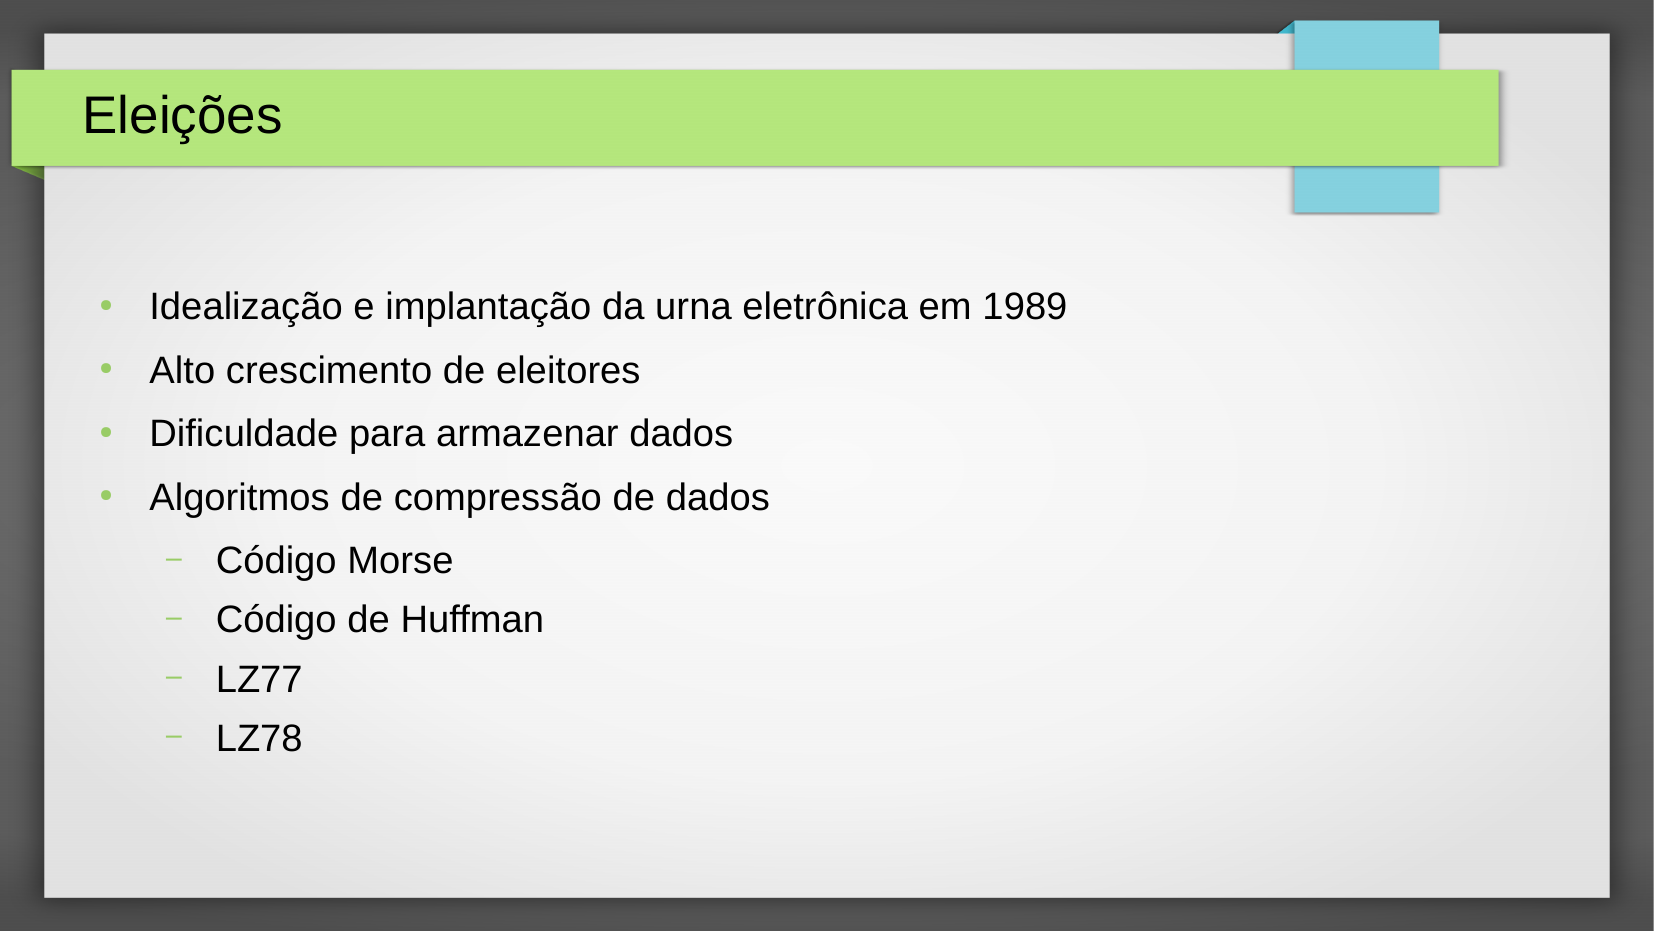

# Eleições
Idealização e implantação da urna eletrônica em 1989
Alto crescimento de eleitores
Dificuldade para armazenar dados
Algoritmos de compressão de dados
Código Morse
Código de Huffman
LZ77
LZ78